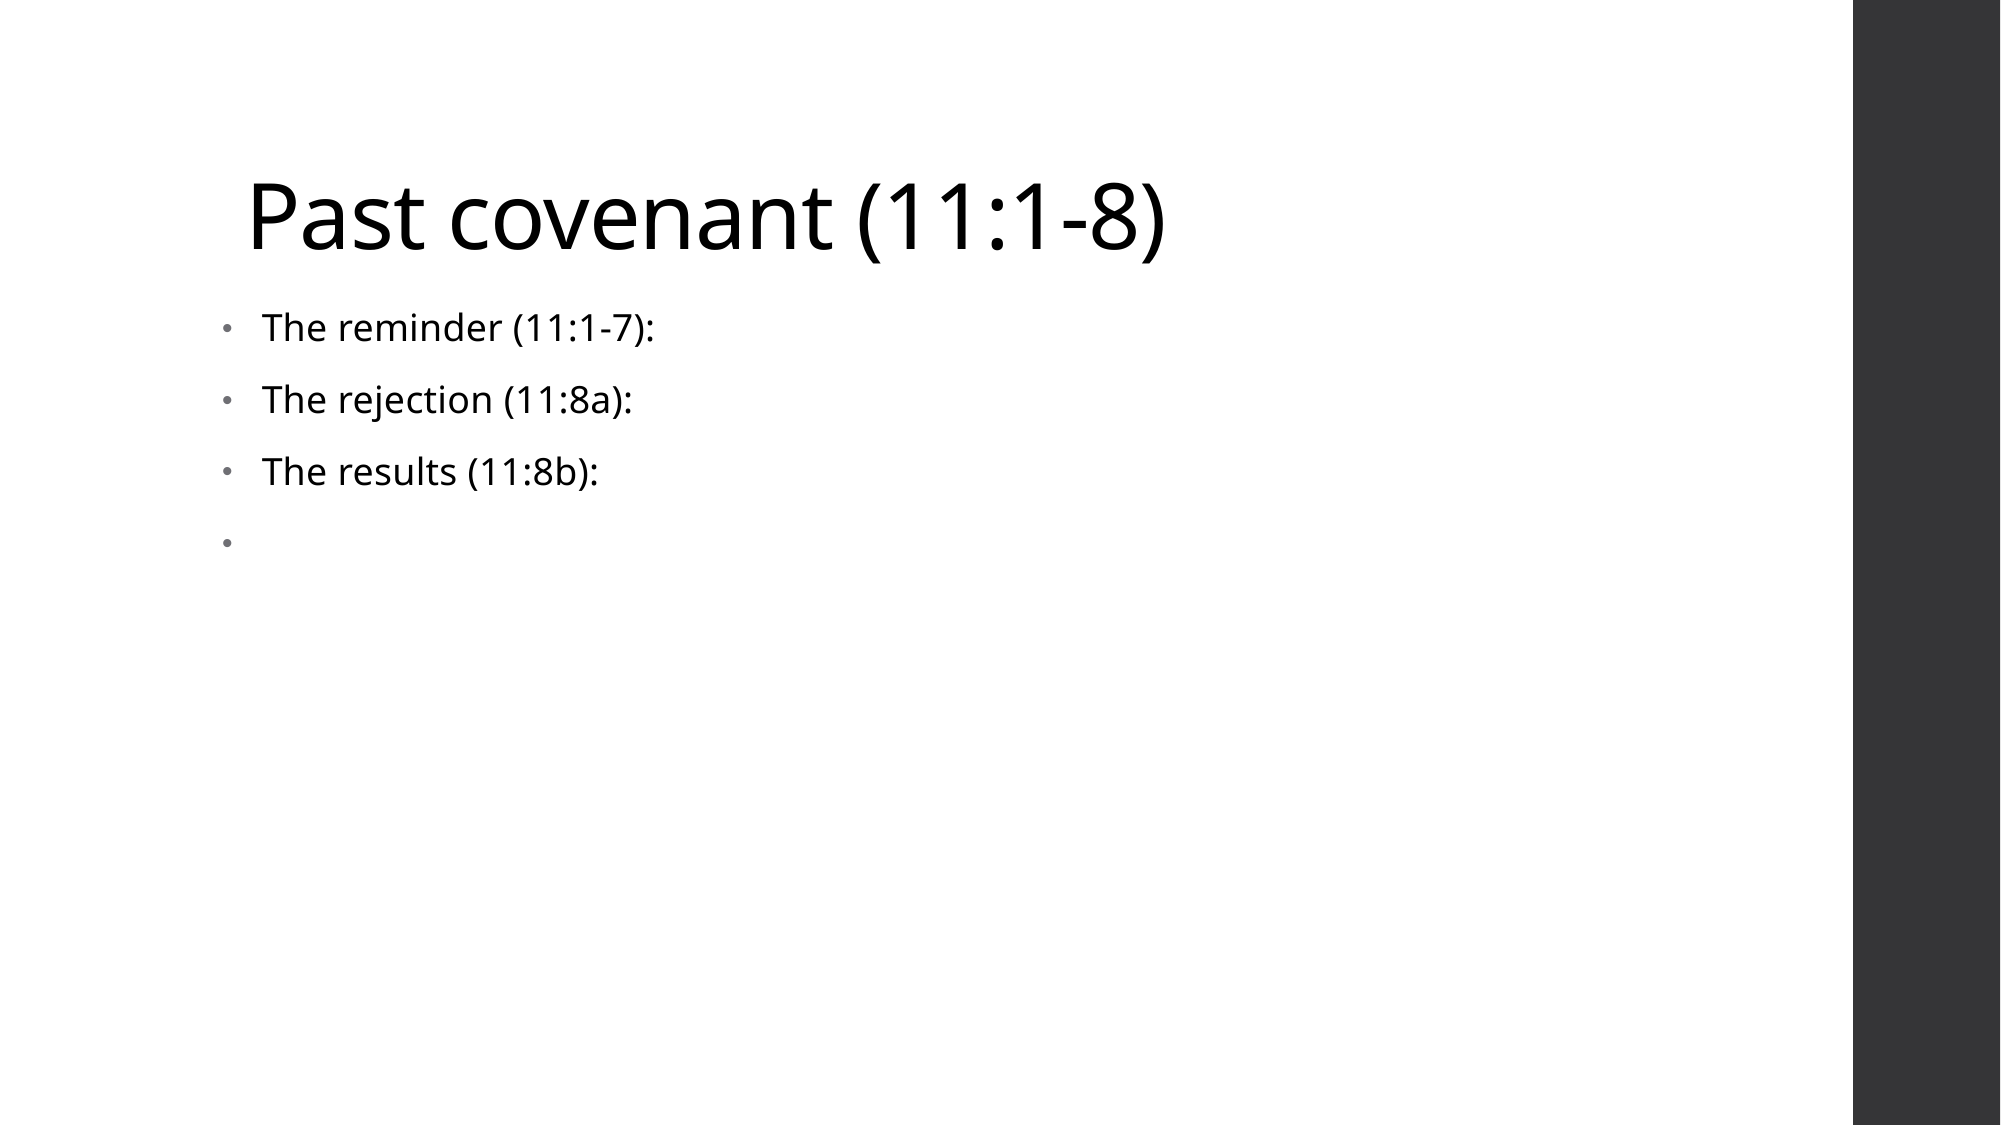

# Past covenant (11:1-8)
 The reminder (11:1-7):
 The rejection (11:8a):
 The results (11:8b):